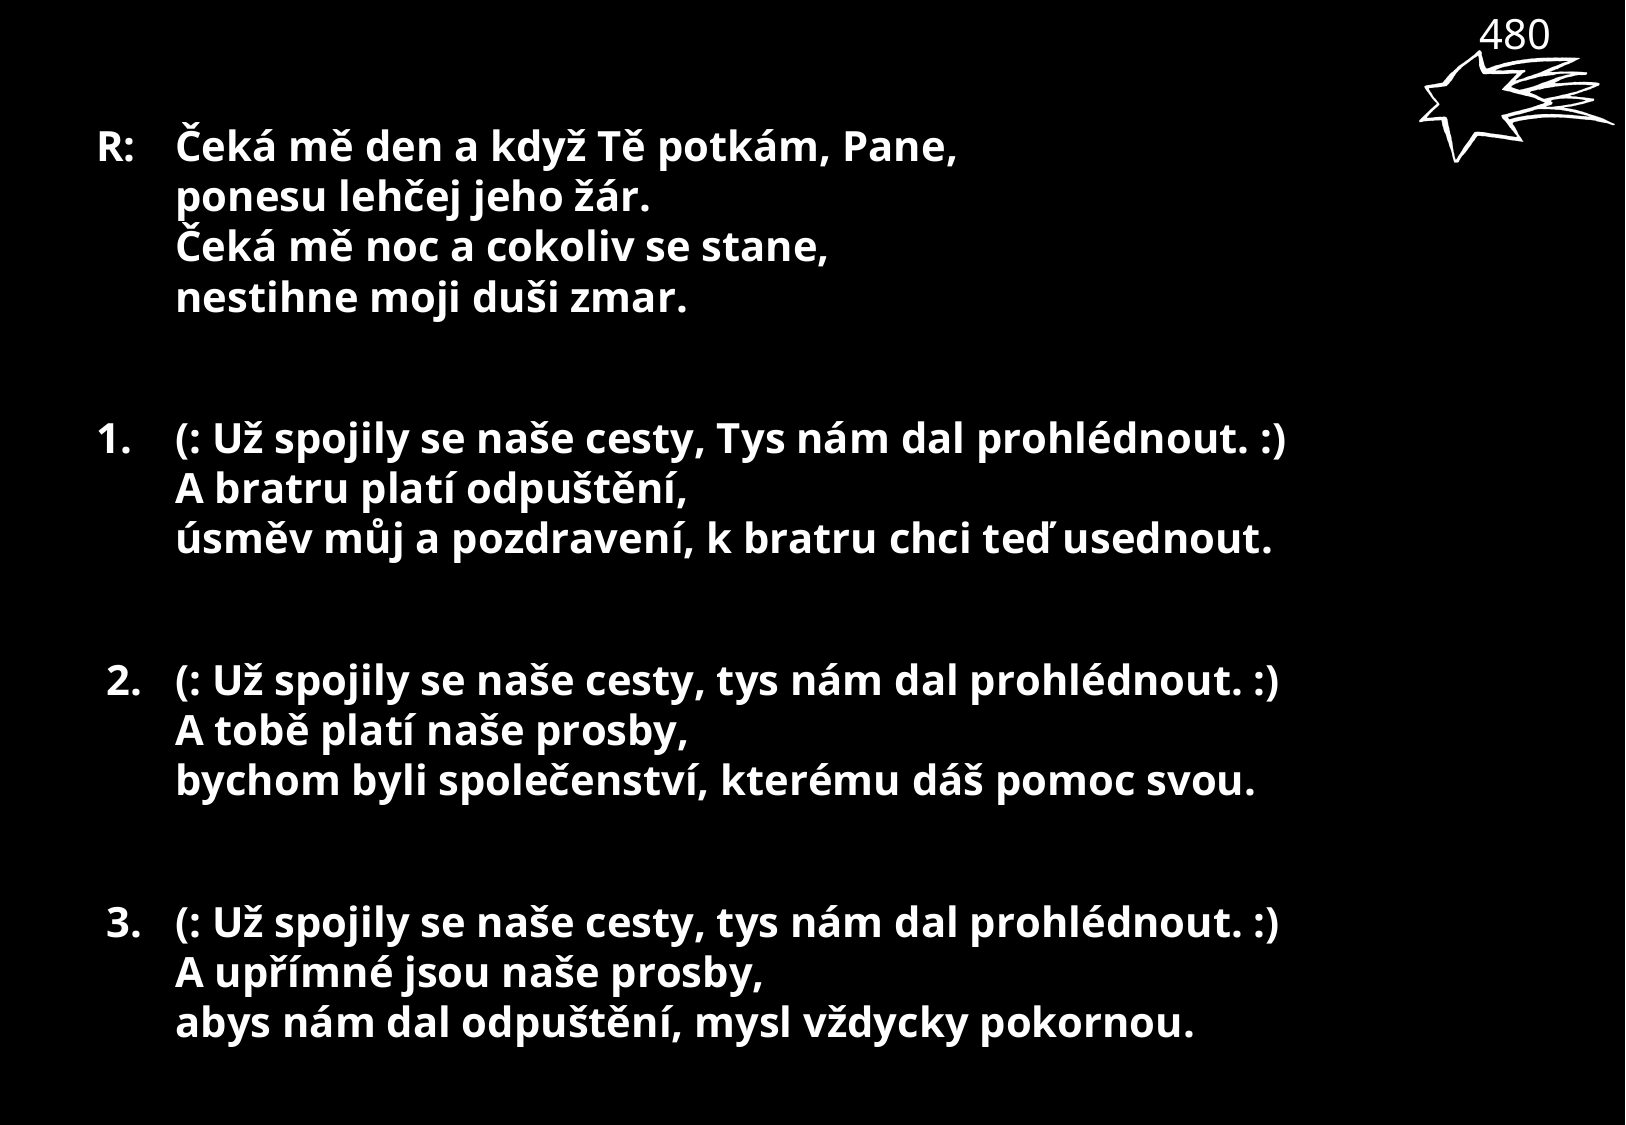

480
# R: 	Čeká mě den a když Tě potkám, Pane, ponesu lehčej jeho žár. Čeká mě noc a cokoliv se stane, nestihne moji duši zmar.
1. 	(: Už spojily se naše cesty, Tys nám dal prohlédnout. :)
A bratru platí odpuštění,
úsměv můj a pozdravení, k bratru chci teď usednout.
 2. 	(: Už spojily se naše cesty, tys nám dal prohlédnout. :)
A tobě platí naše prosby,
bychom byli společenství, kterému dáš pomoc svou.
 3. 	(: Už spojily se naše cesty, tys nám dal prohlédnout. :)
A upřímné jsou naše prosby,
abys nám dal odpuštění, mysl vždycky pokornou.